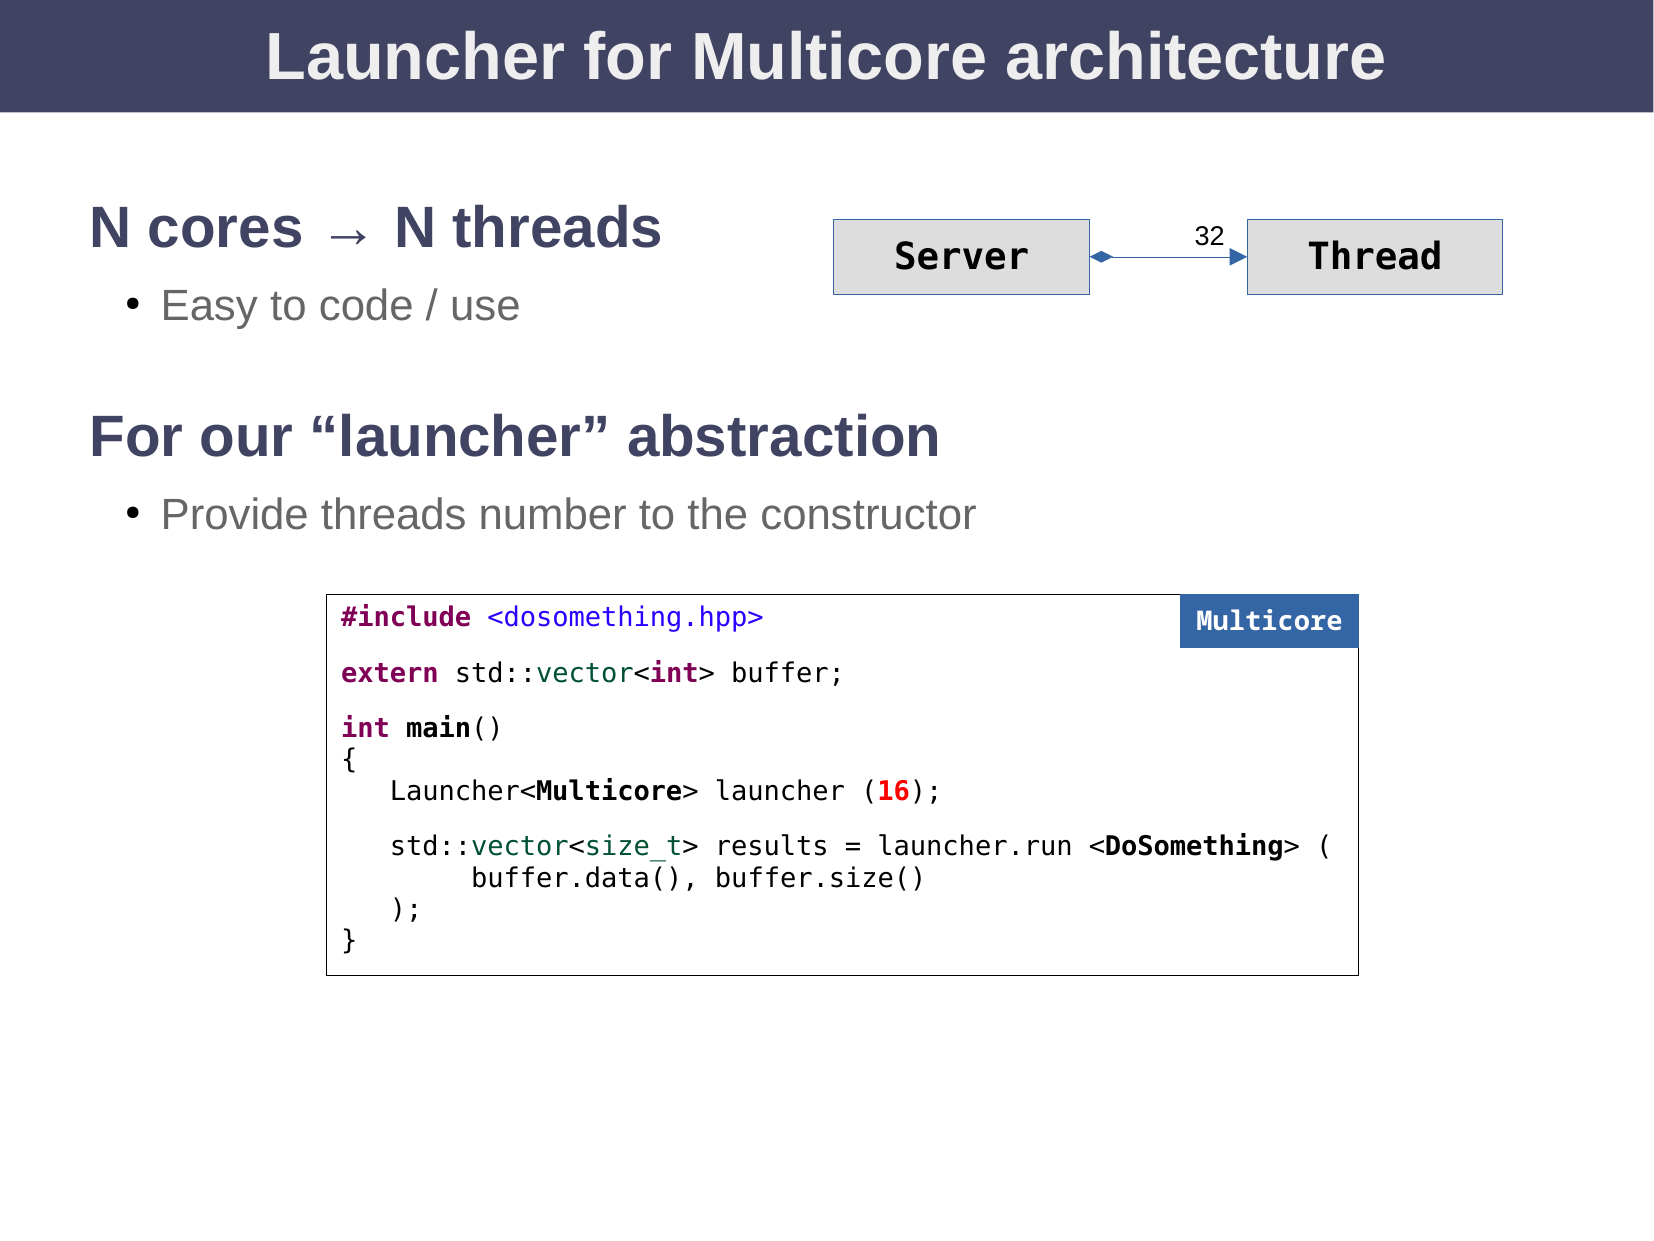

Launcher for Multicore architecture
N cores → N threads
Easy to code / use
For our “launcher” abstraction
Provide threads number to the constructor
Server
Thread
#include <dosomething.hpp>
extern std::vector<int> buffer;
int main()
{
 Launcher<Multicore> launcher (16);
 std::vector<size_t> results = launcher.run <DoSomething> (
 buffer.data(), buffer.size()
 );
}
Multicore